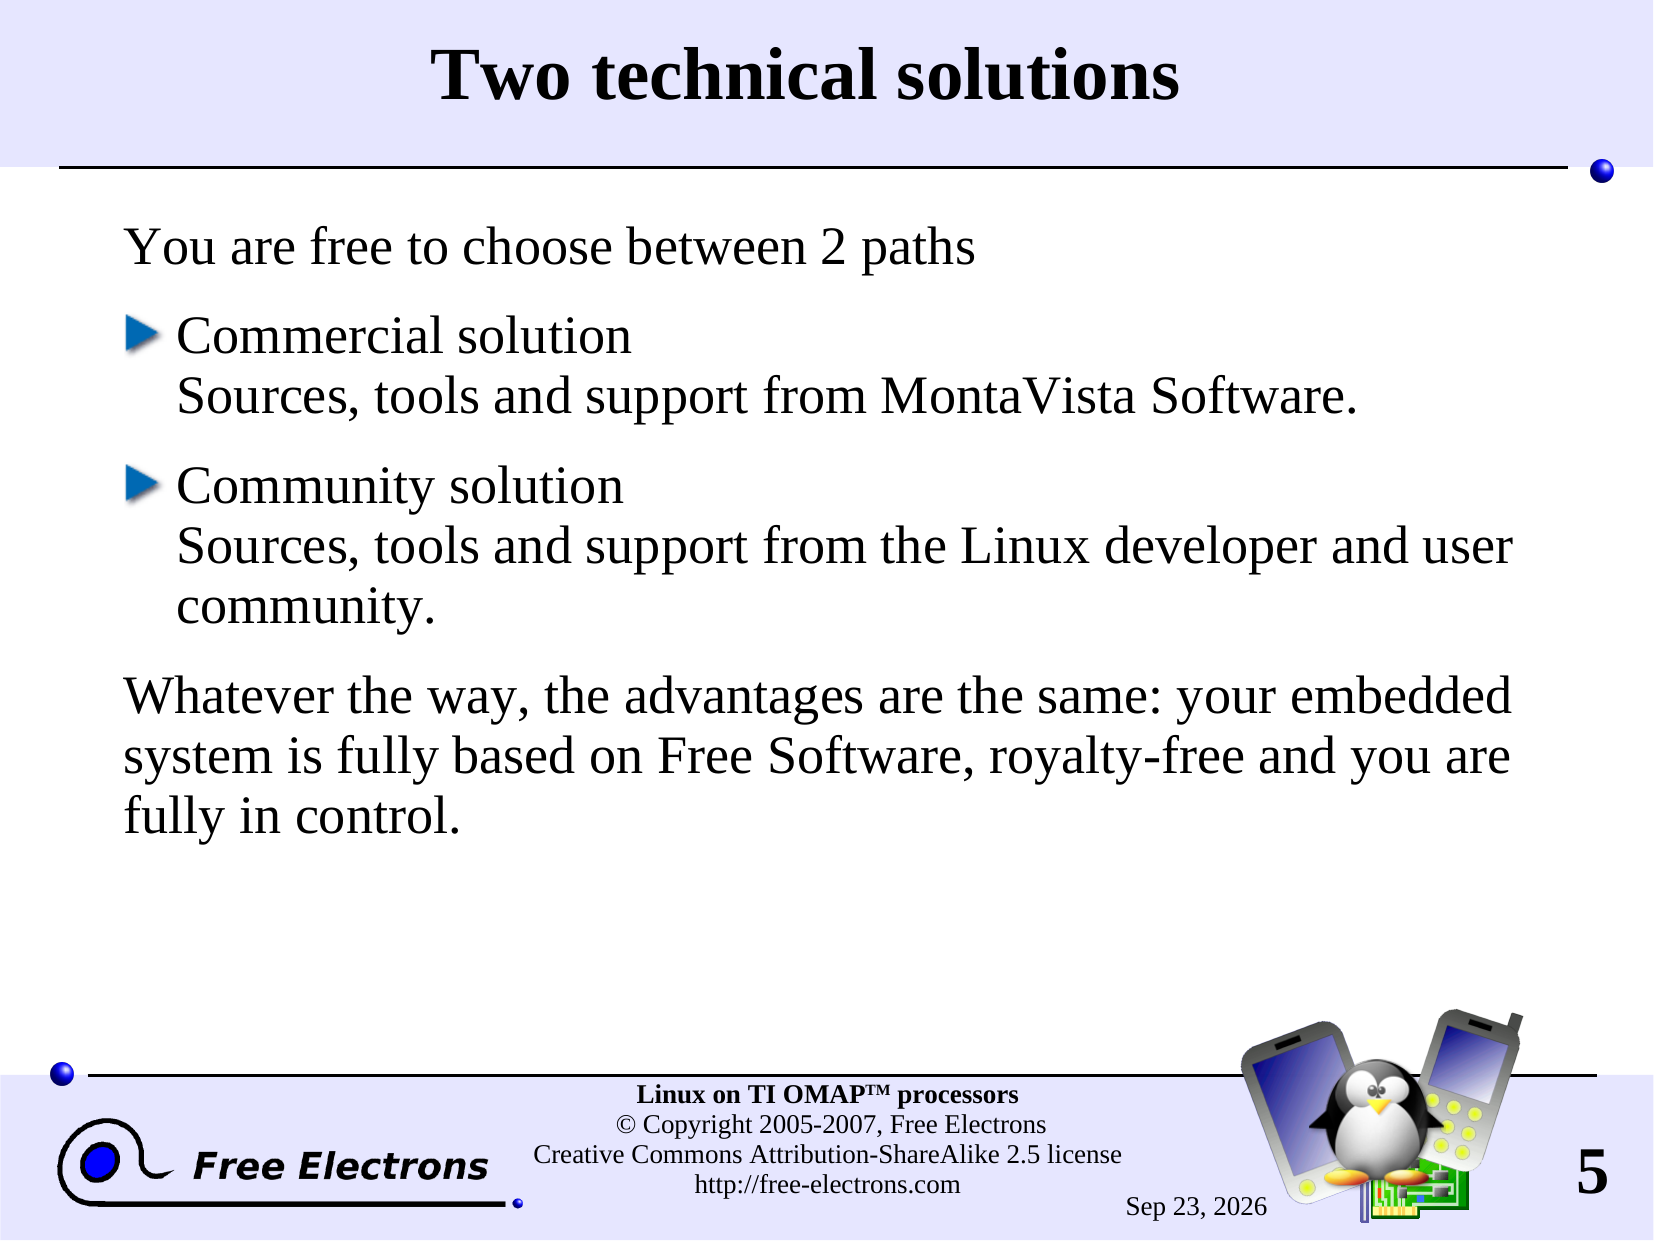

# Two technical solutions
You are free to choose between 2 paths
Commercial solution
Sources, tools and support from MontaVista Software.
Community solution
Sources, tools and support from the Linux developer and user community.
Whatever the way, the advantages are the same: your embedded system is fully based on Free Software, royalty-free and you are fully in control.